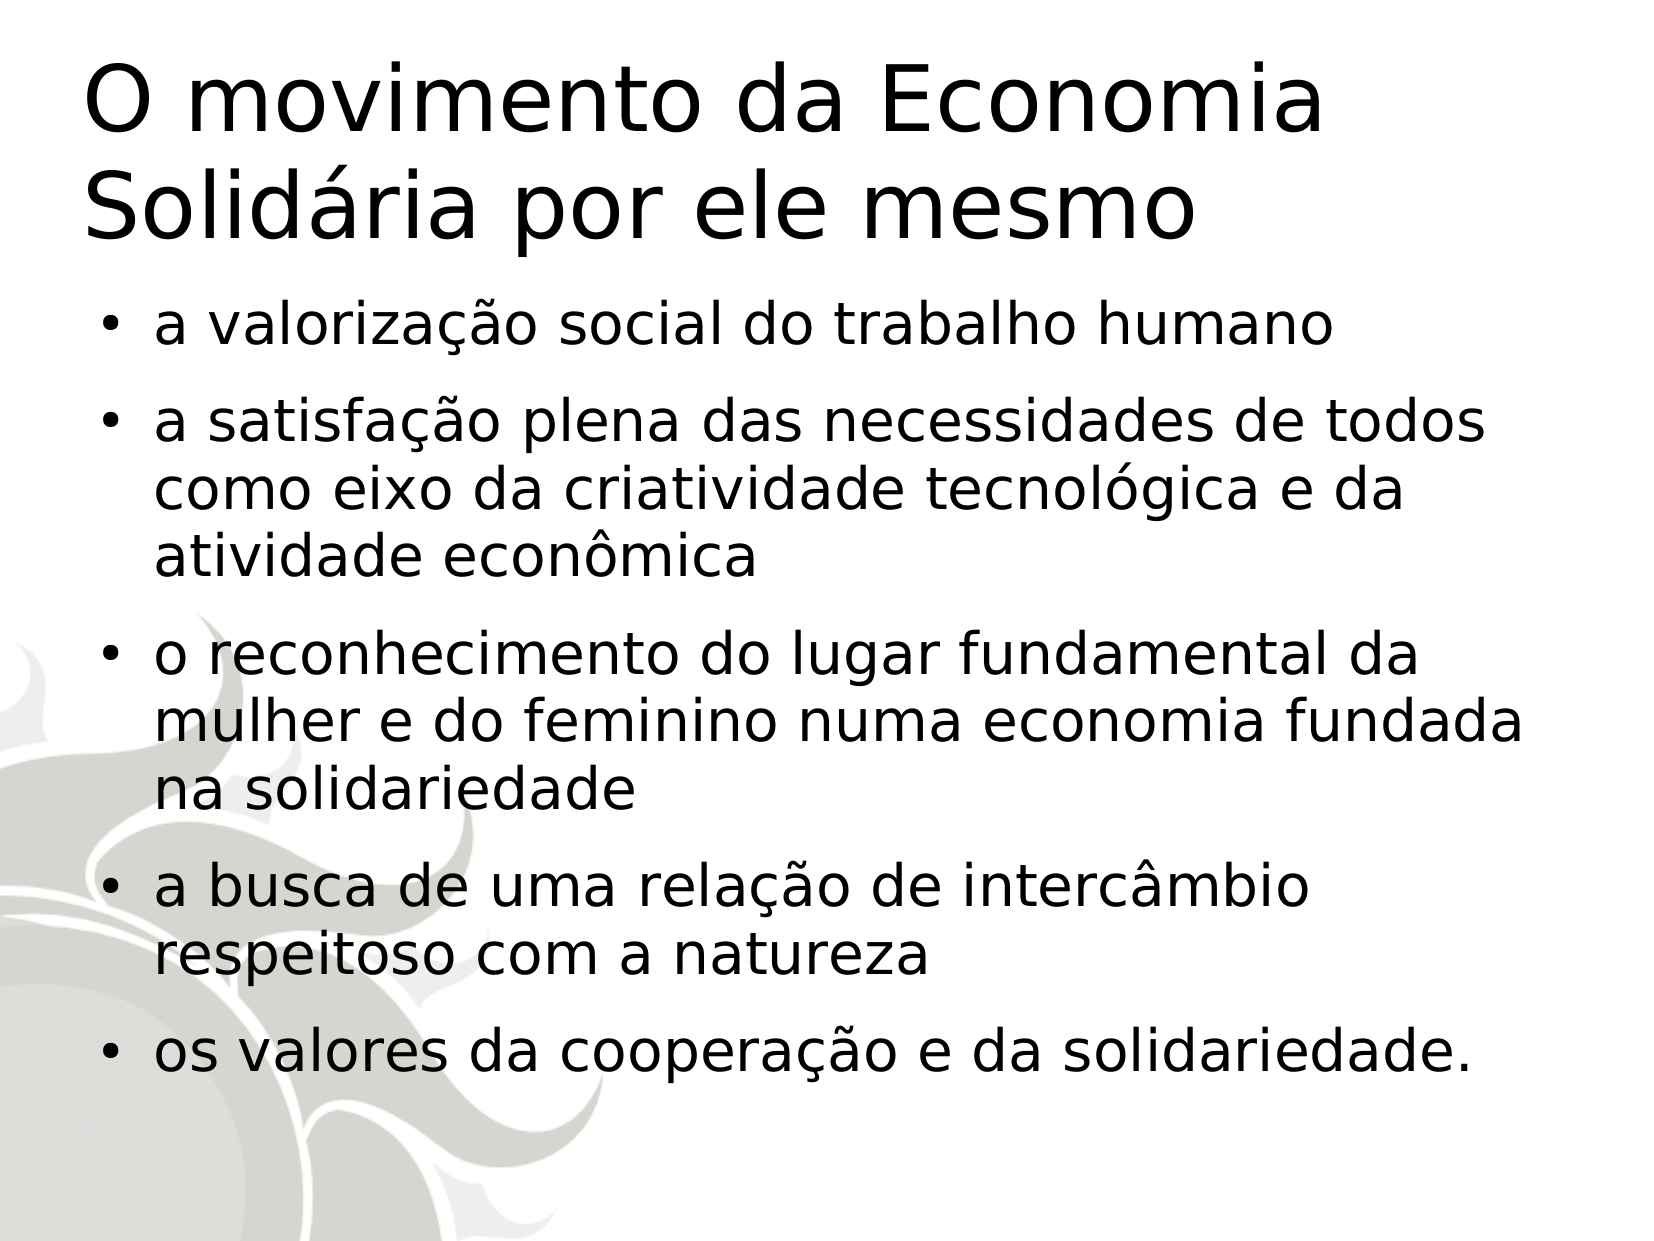

# O movimento da Economia Solidária por ele mesmo
a valorização social do trabalho humano
a satisfação plena das necessidades de todos como eixo da criatividade tecnológica e da atividade econômica
o reconhecimento do lugar fundamental da mulher e do feminino numa economia fundada na solidariedade
a busca de uma relação de intercâmbio respeitoso com a natureza
os valores da cooperação e da solidariedade.